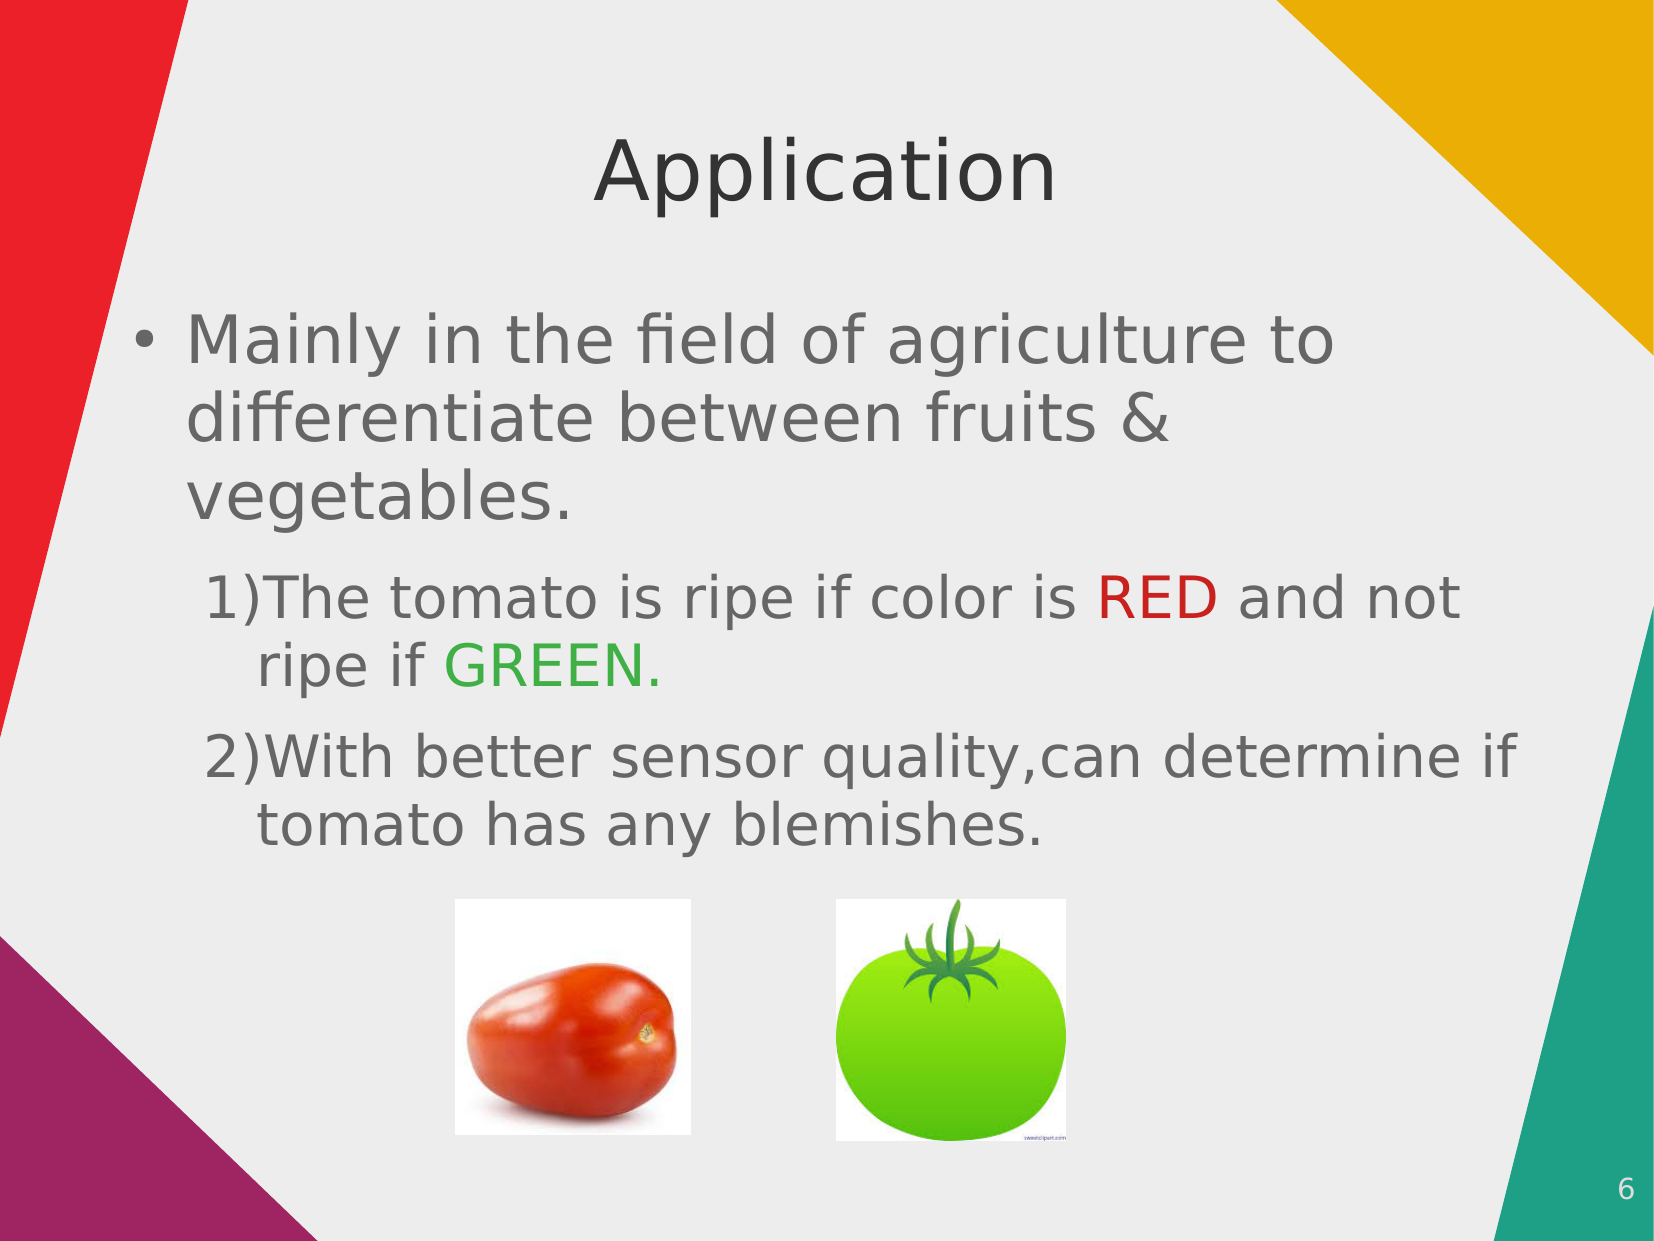

# Application
Mainly in the field of agriculture to differentiate between fruits & vegetables.
The tomato is ripe if color is RED and not ripe if GREEN.
With better sensor quality,can determine if tomato has any blemishes.
6